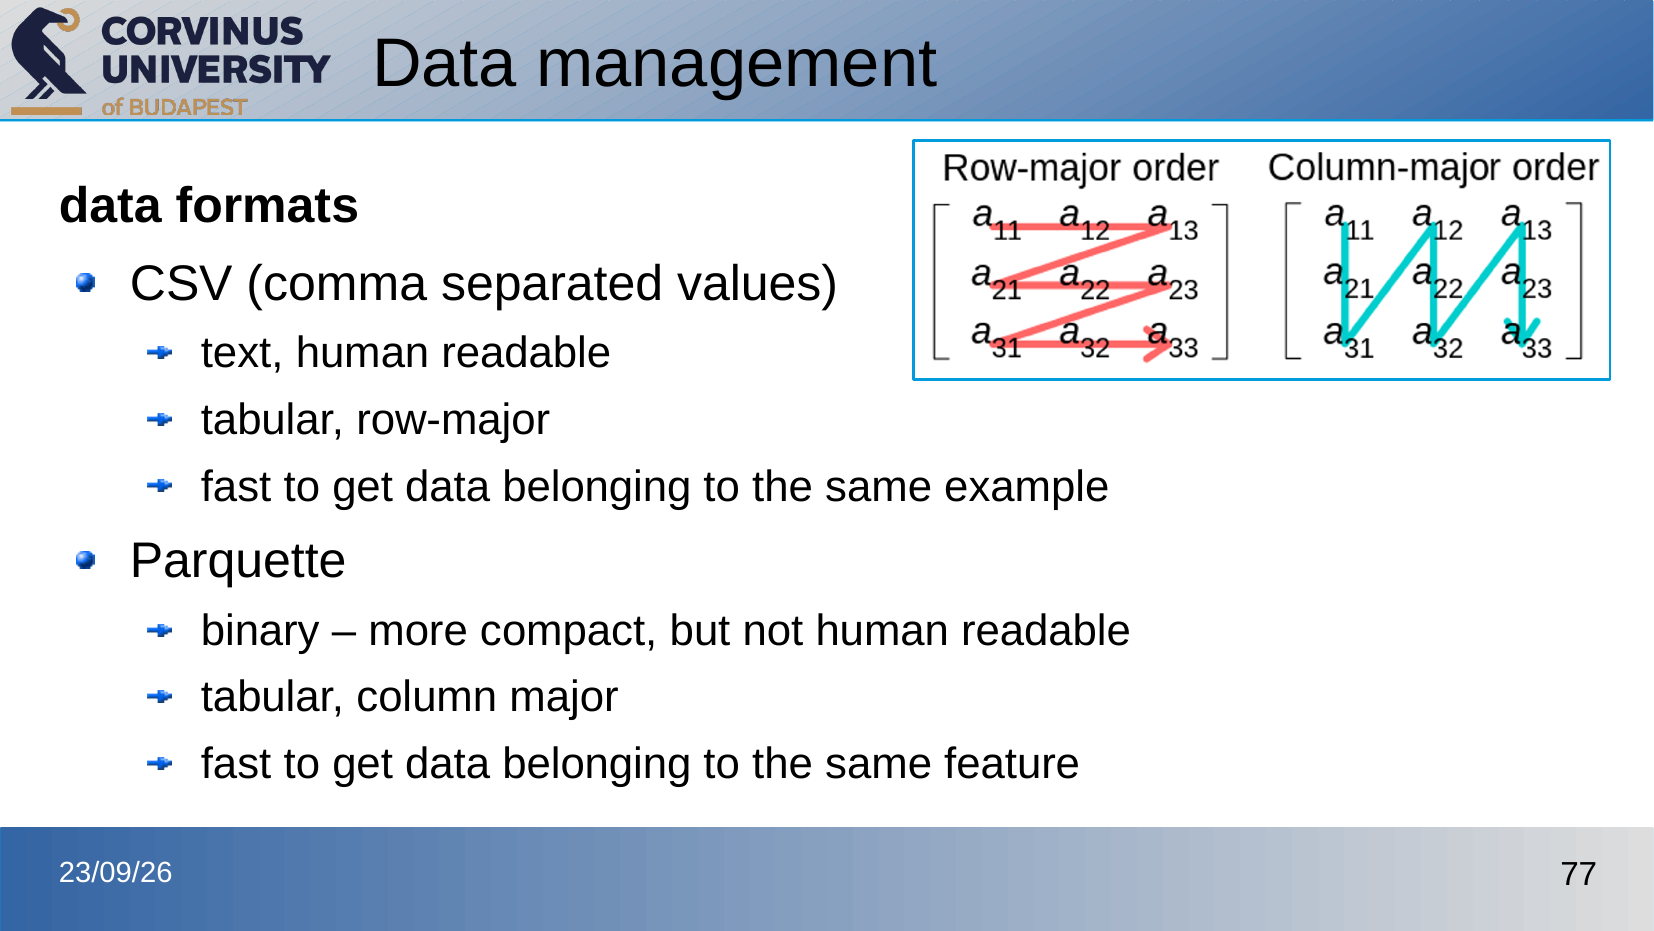

# Data management
data formats
CSV (comma separated values)
text, human readable
tabular, row-major
fast to get data belonging to the same example
Parquette
binary – more compact, but not human readable
tabular, column major
fast to get data belonging to the same feature